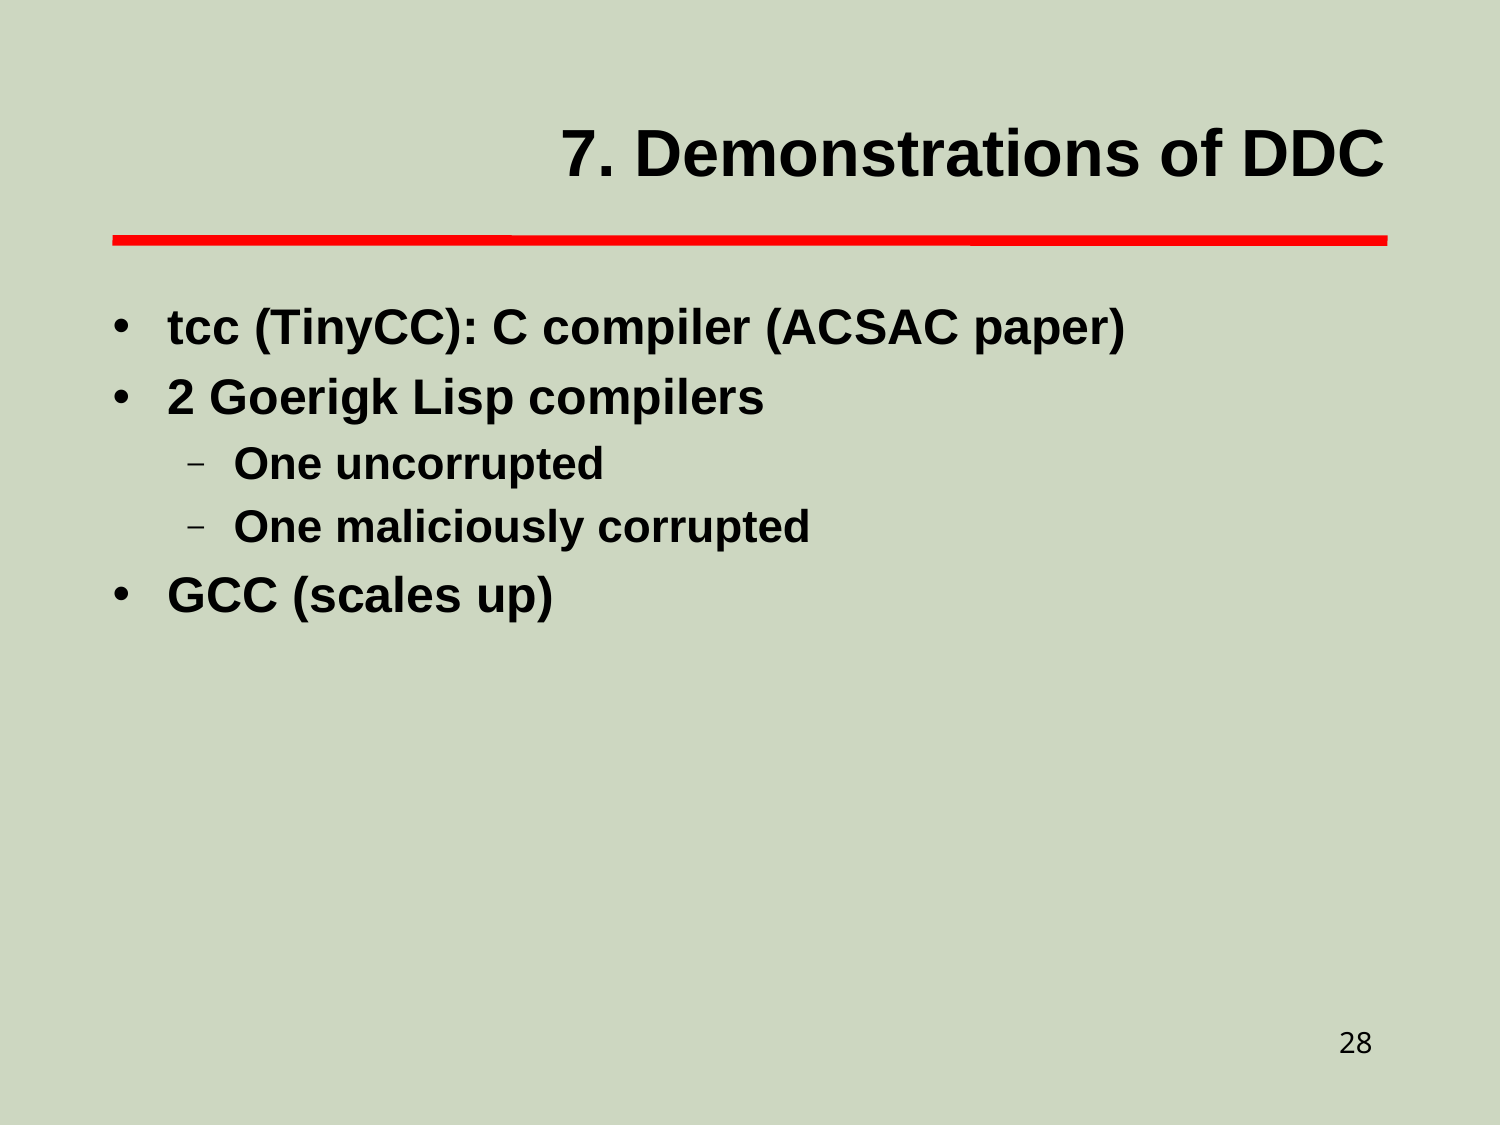

# 7. Demonstrations of DDC
tcc (TinyCC): C compiler (ACSAC paper)
2 Goerigk Lisp compilers
One uncorrupted
One maliciously corrupted
GCC (scales up)